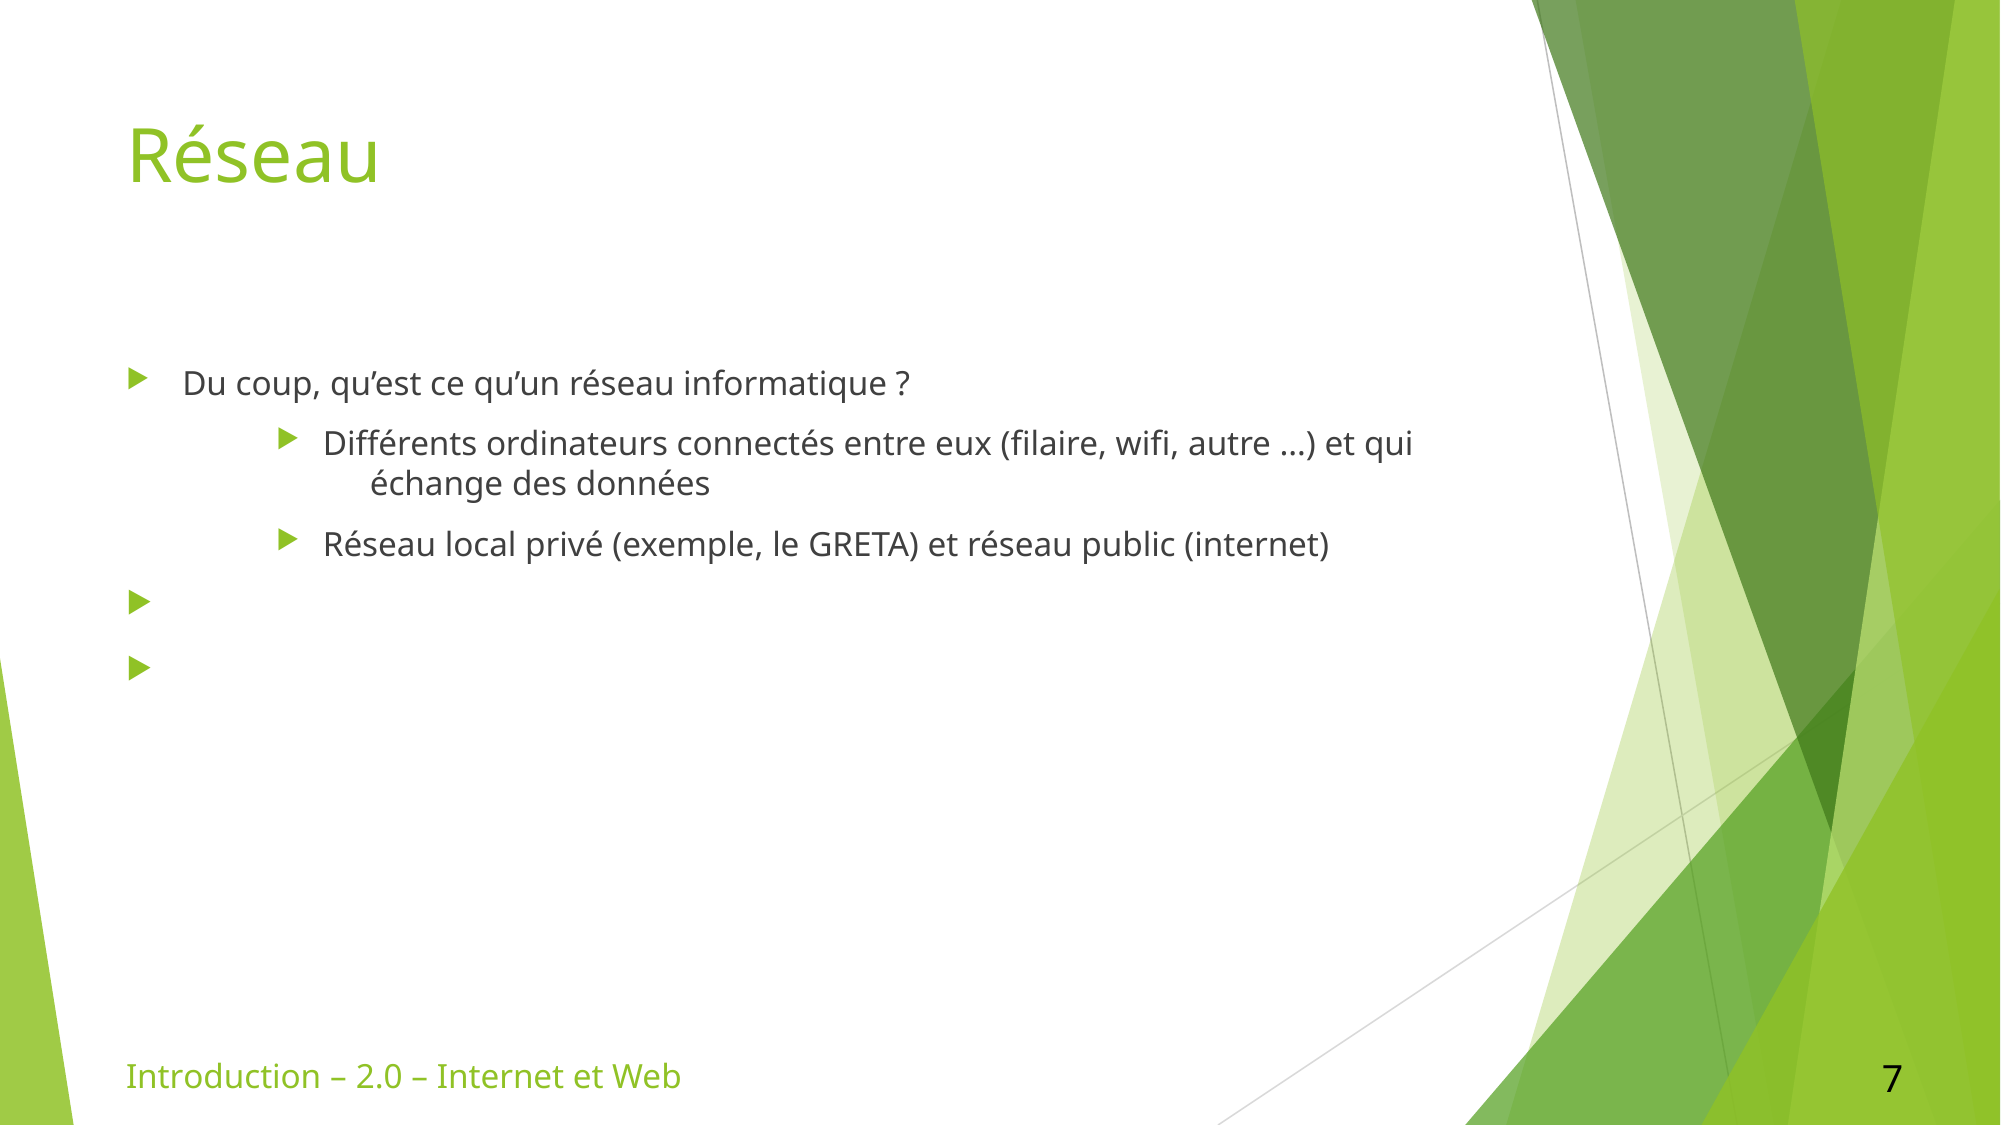

# Réseau
Du coup, qu’est ce qu’un réseau informatique ?
Différents ordinateurs connectés entre eux (filaire, wifi, autre …) et qui échange des données
Réseau local privé (exemple, le GRETA) et réseau public (internet)
Introduction – 2.0 – Internet et Web